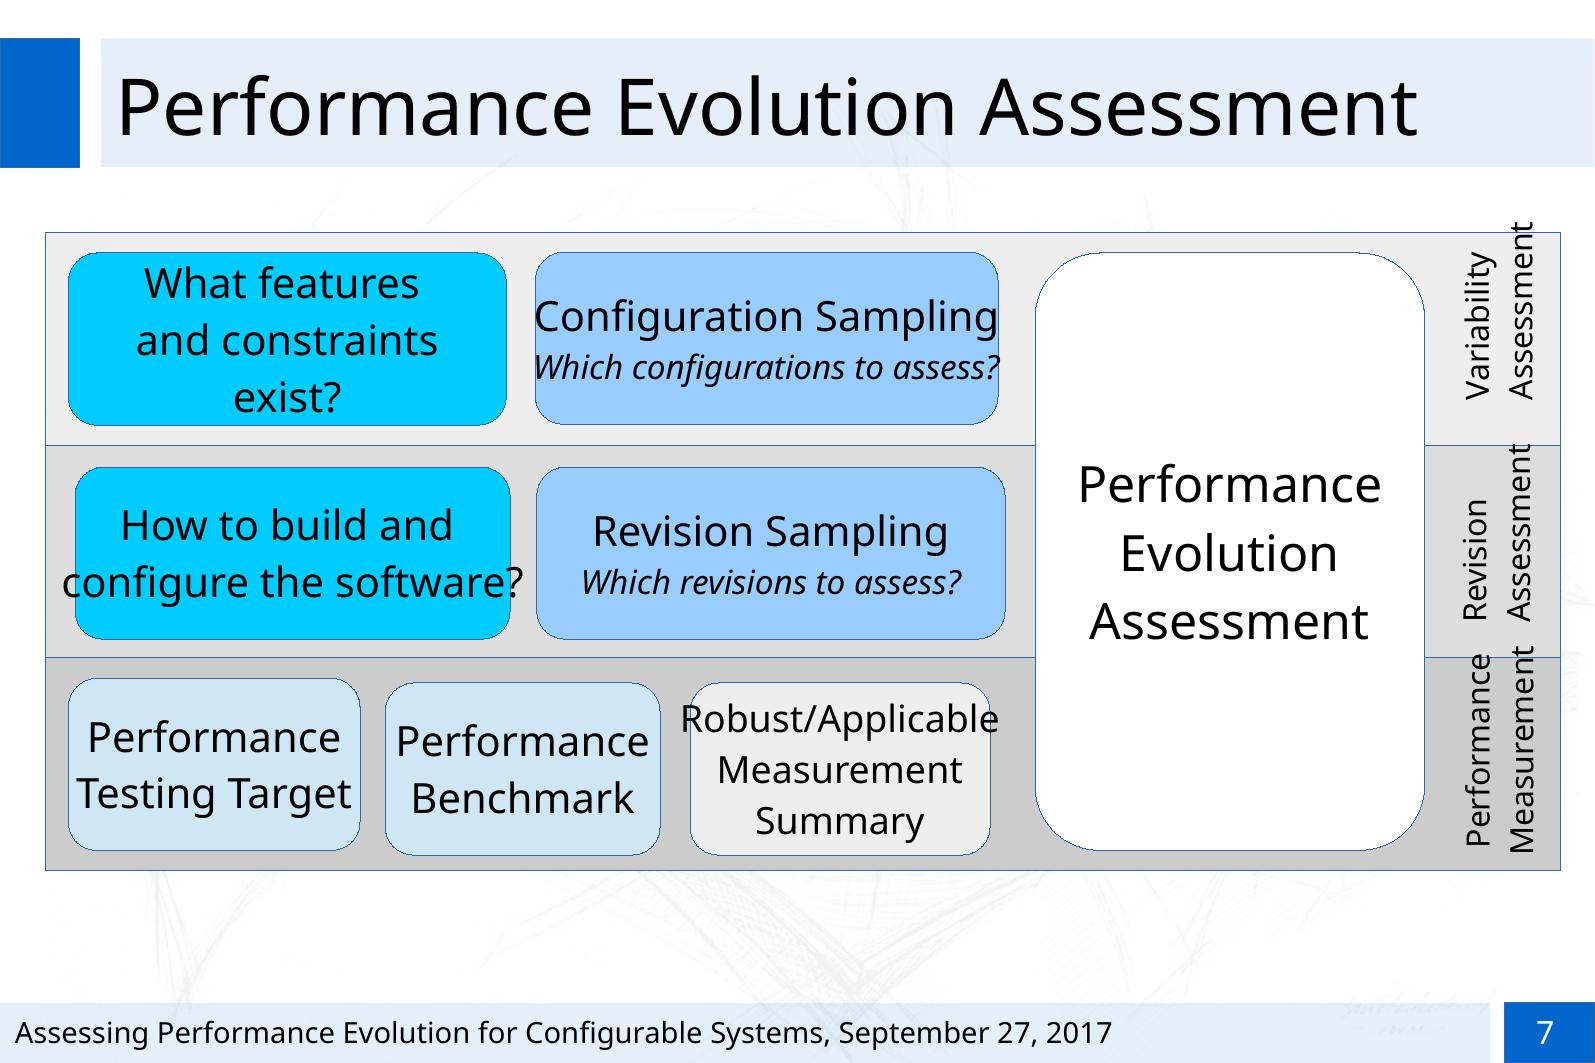

# Performance Evolution Assessment
Configuration Sampling
Which configurations to assess?
What features
and constraints
exist?
Performance
Evolution
Assessment
Variability
Assessment
How to build and
configure the software?
Revision Sampling
Which revisions to assess?
Revision
Assessment
Performance
Testing Target
Performance
Benchmark
Robust/Applicable
Measurement
Summary
Performance
Measurement